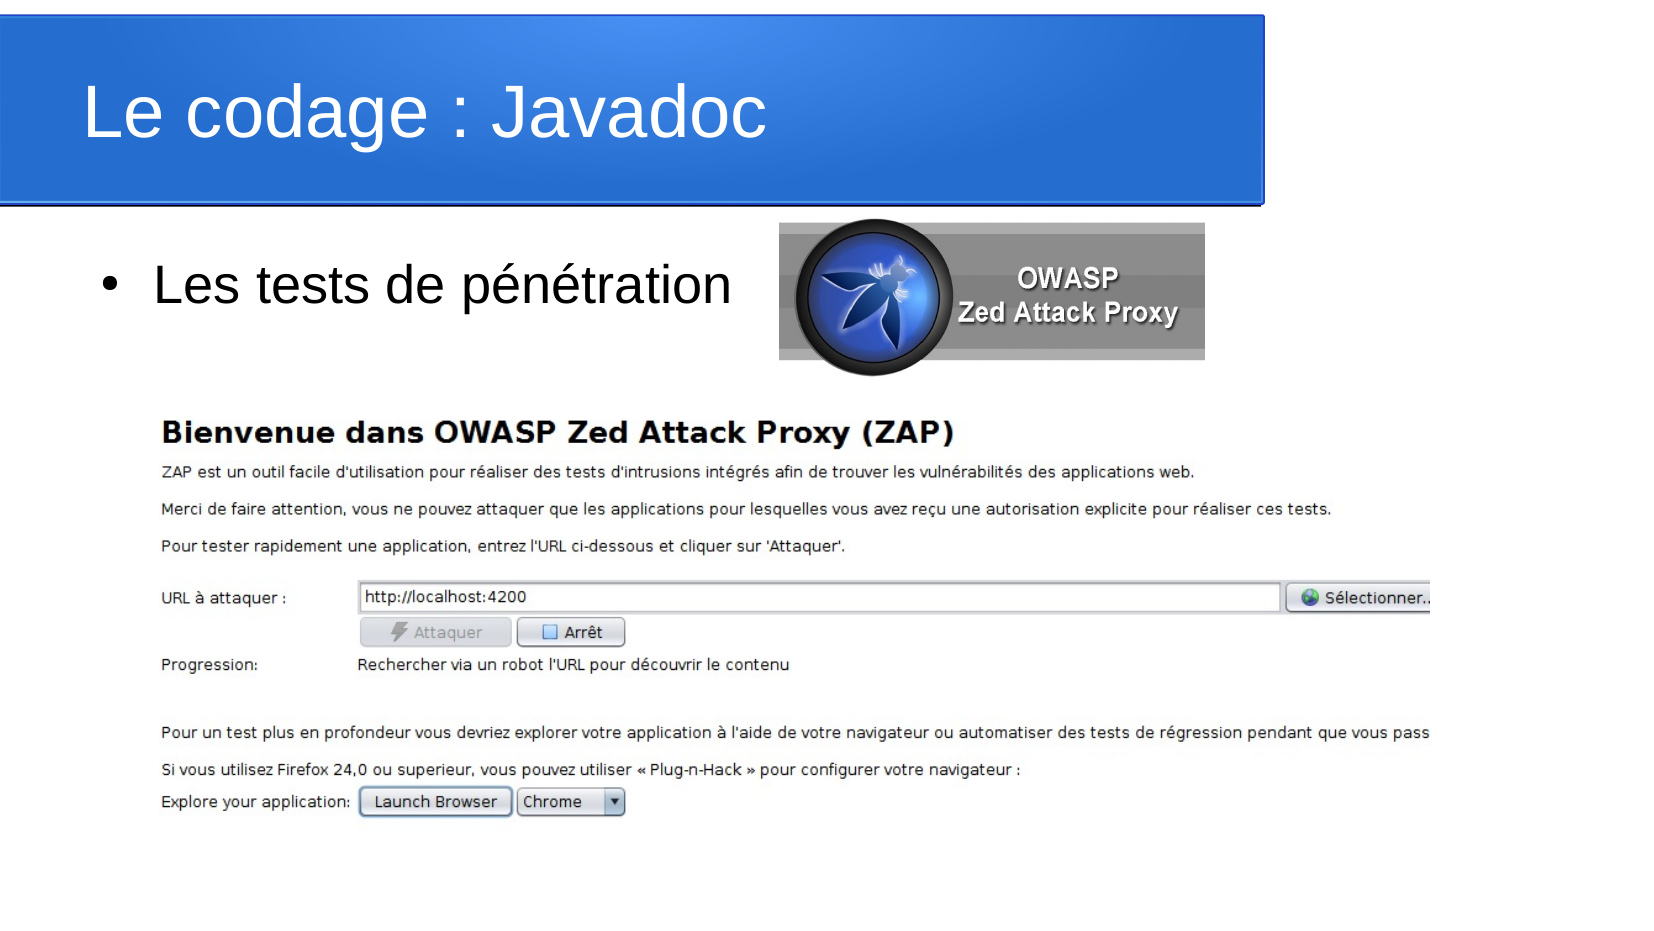

# Le codage : Javadoc
Les tests de pénétration